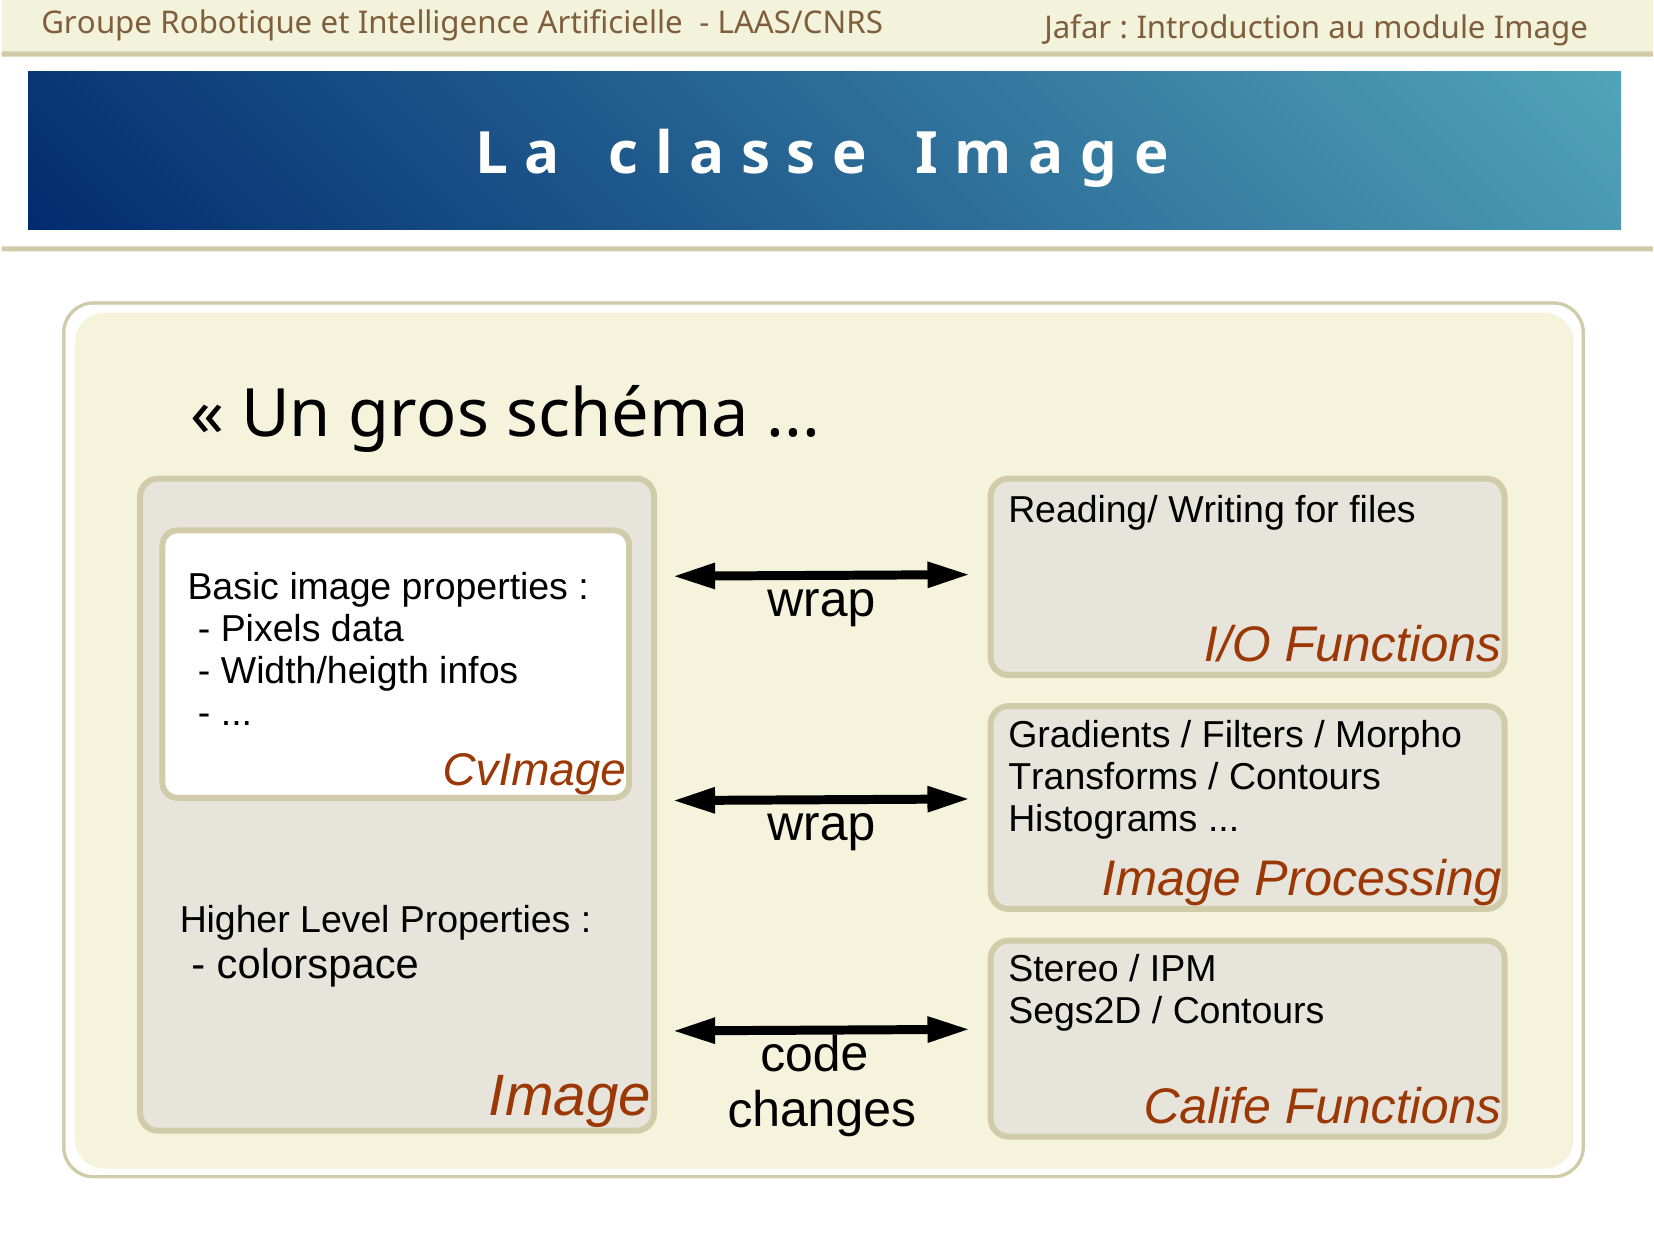

# La classe Image
« Un gros schéma ...
Image
I/O Functions
Reading/ Writing for files
CvImage
Basic image properties :
 - Pixels data
 - Width/heigth infos
 - ...
wrap
Image Processing
Gradients / Filters / Morpho
Transforms / Contours
Histograms ...
wrap
Higher Level Properties :
 - colorspace
Calife Functions
Stereo / IPM
Segs2D / Contours
code
changes